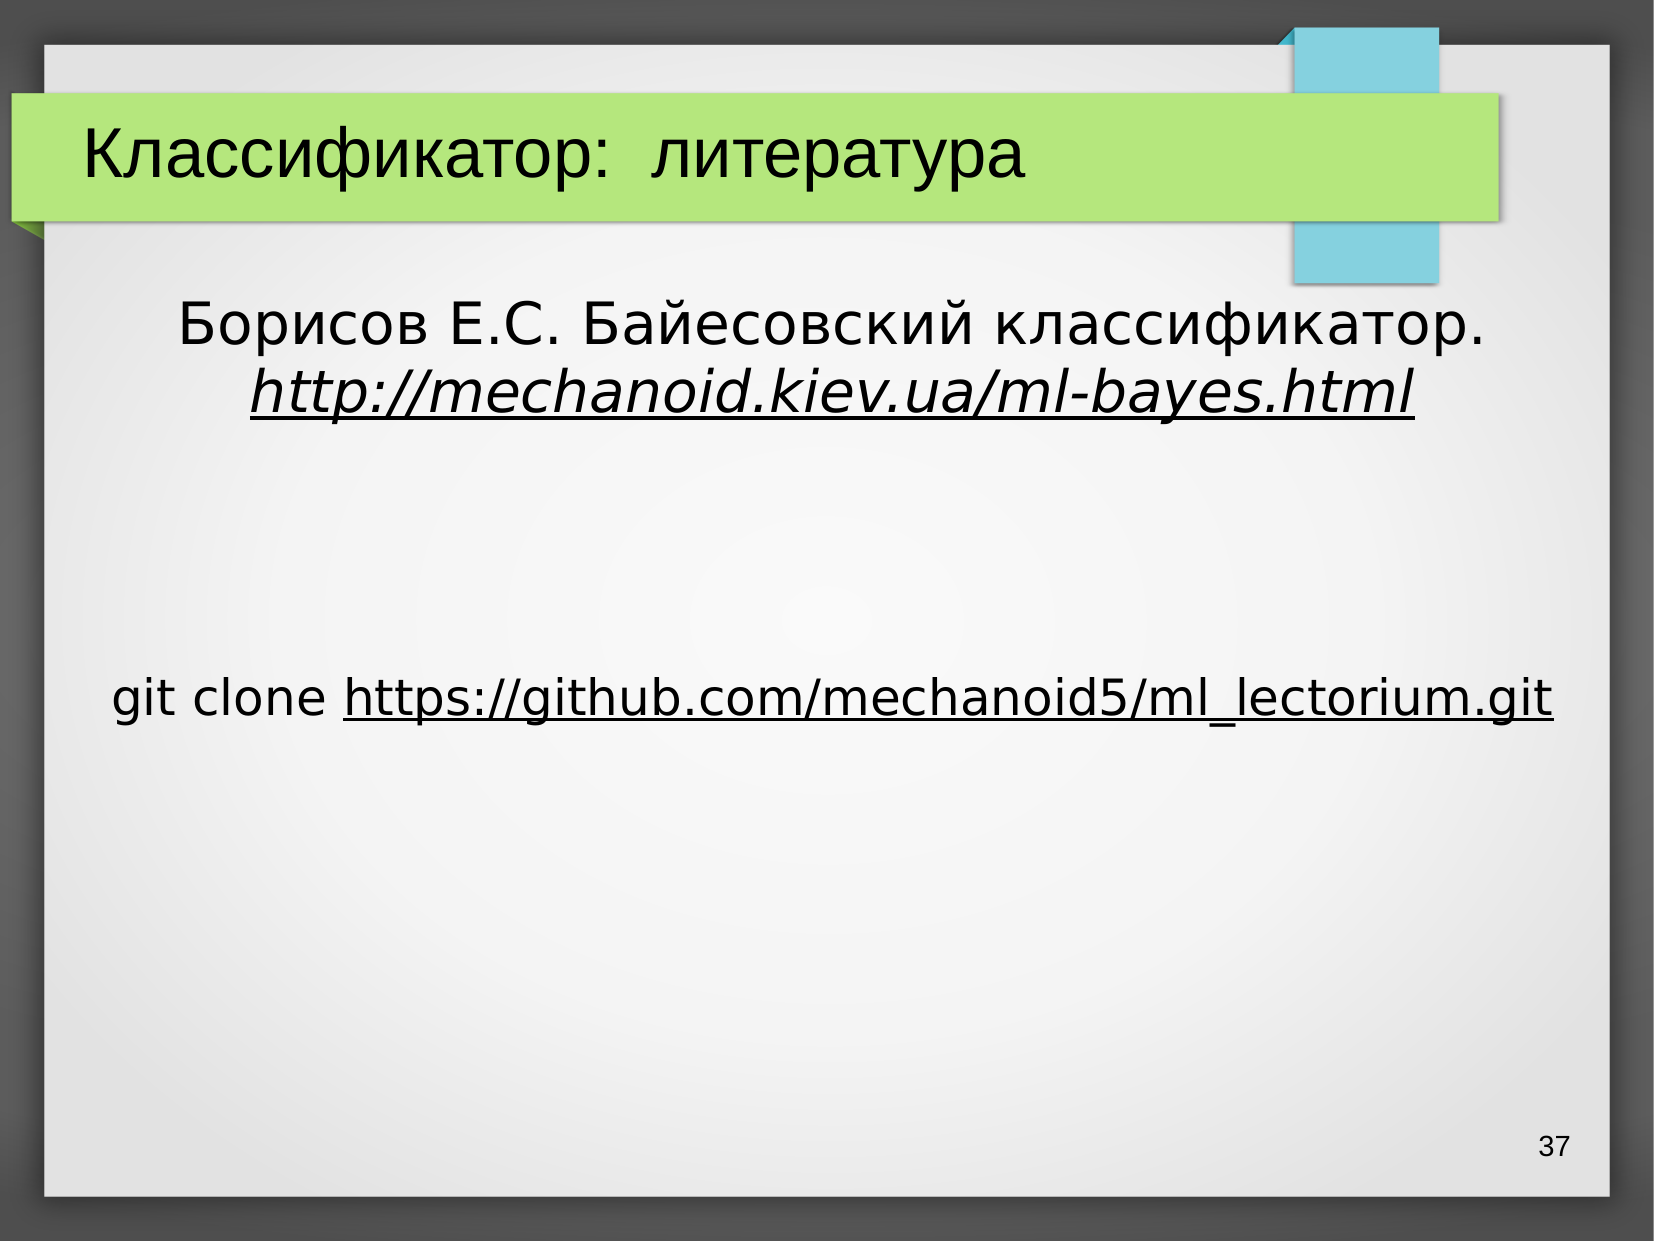

# Классификатор: литература
Борисов Е.С. Байесовский классификатор.
http://mechanoid.kiev.ua/ml-bayes.html
git clone https://github.com/mechanoid5/ml_lectorium.git
37